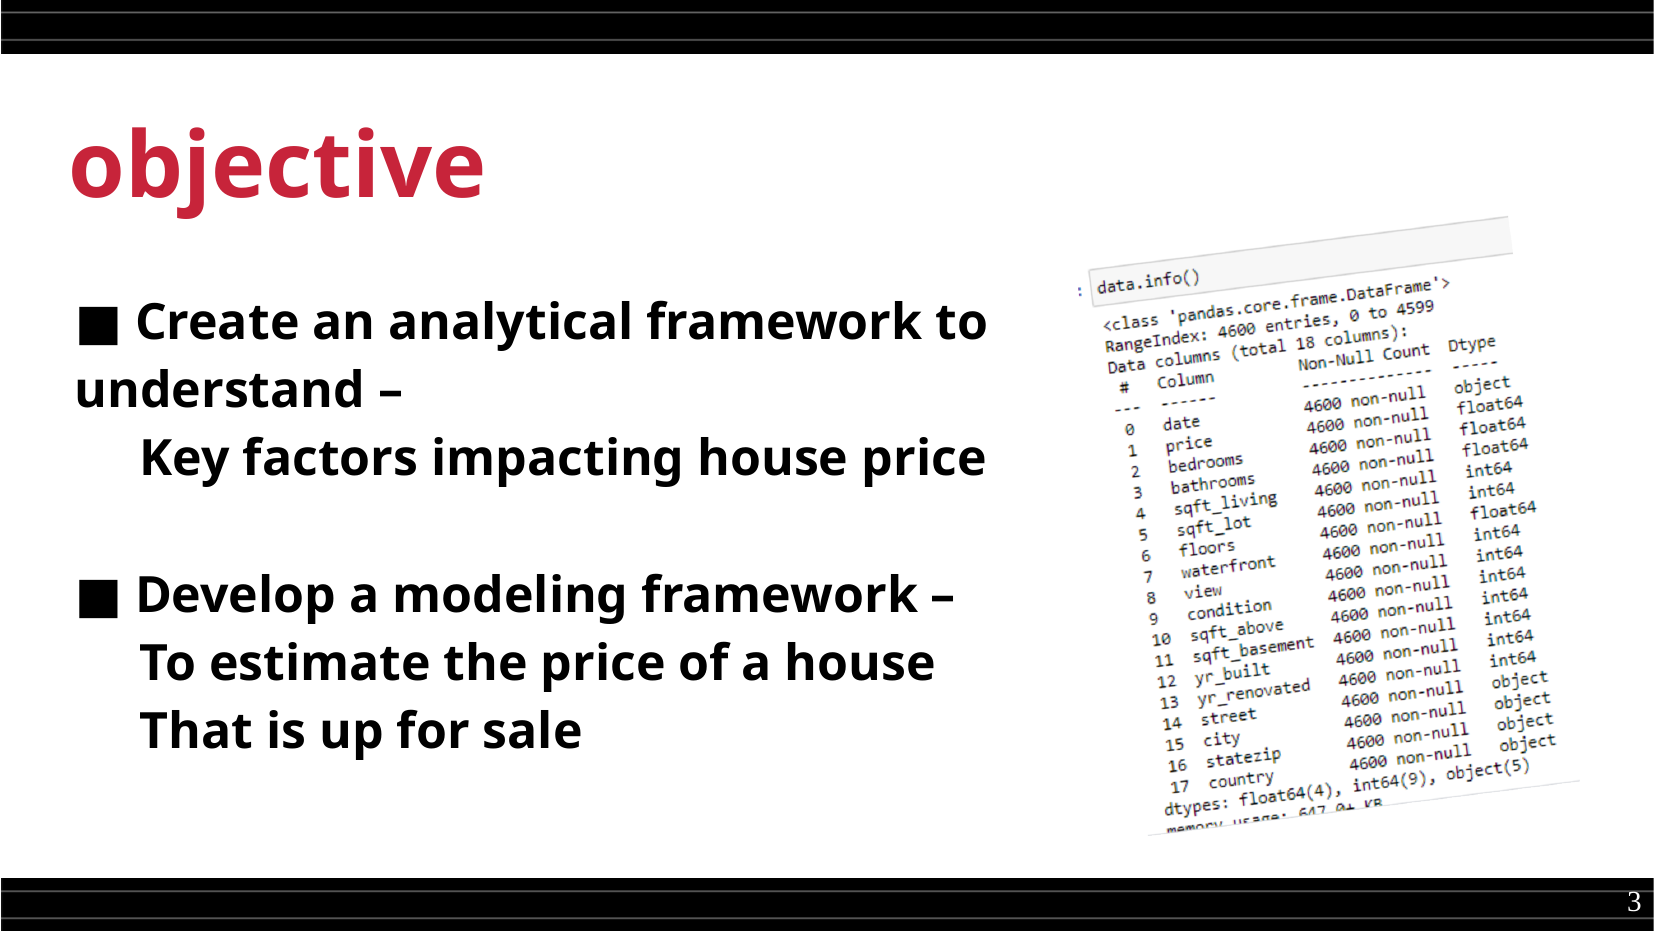

# objective
■ Create an analytical framework to understand –
 Key factors impacting house price
■ Develop a modeling framework –
 To estimate the price of a house
 That is up for sale